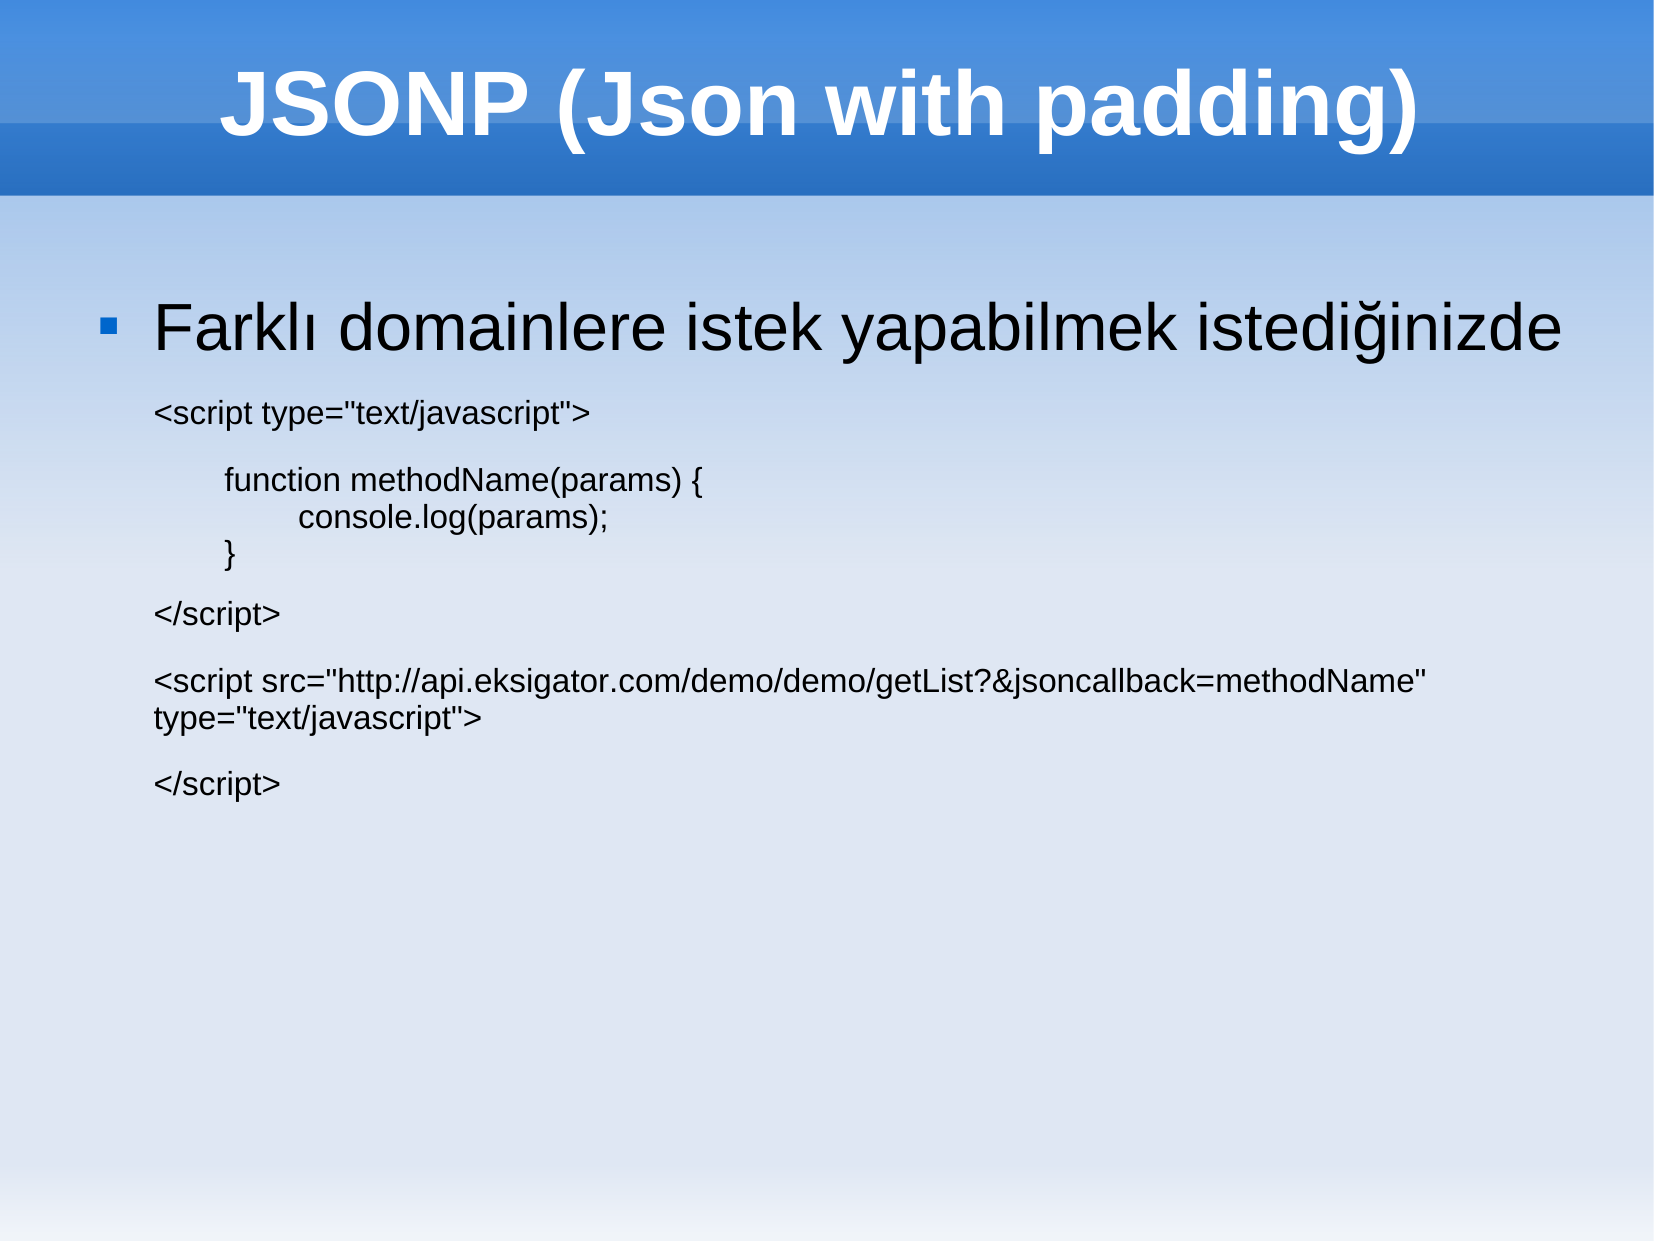

# JSONP (Json with padding)
Farklı domainlere istek yapabilmek istediğinizde
<script type="text/javascript">
function methodName(params) {
	console.log(params);
}
</script>
<script src="http://api.eksigator.com/demo/demo/getList?&jsoncallback=methodName" type="text/javascript">
</script>